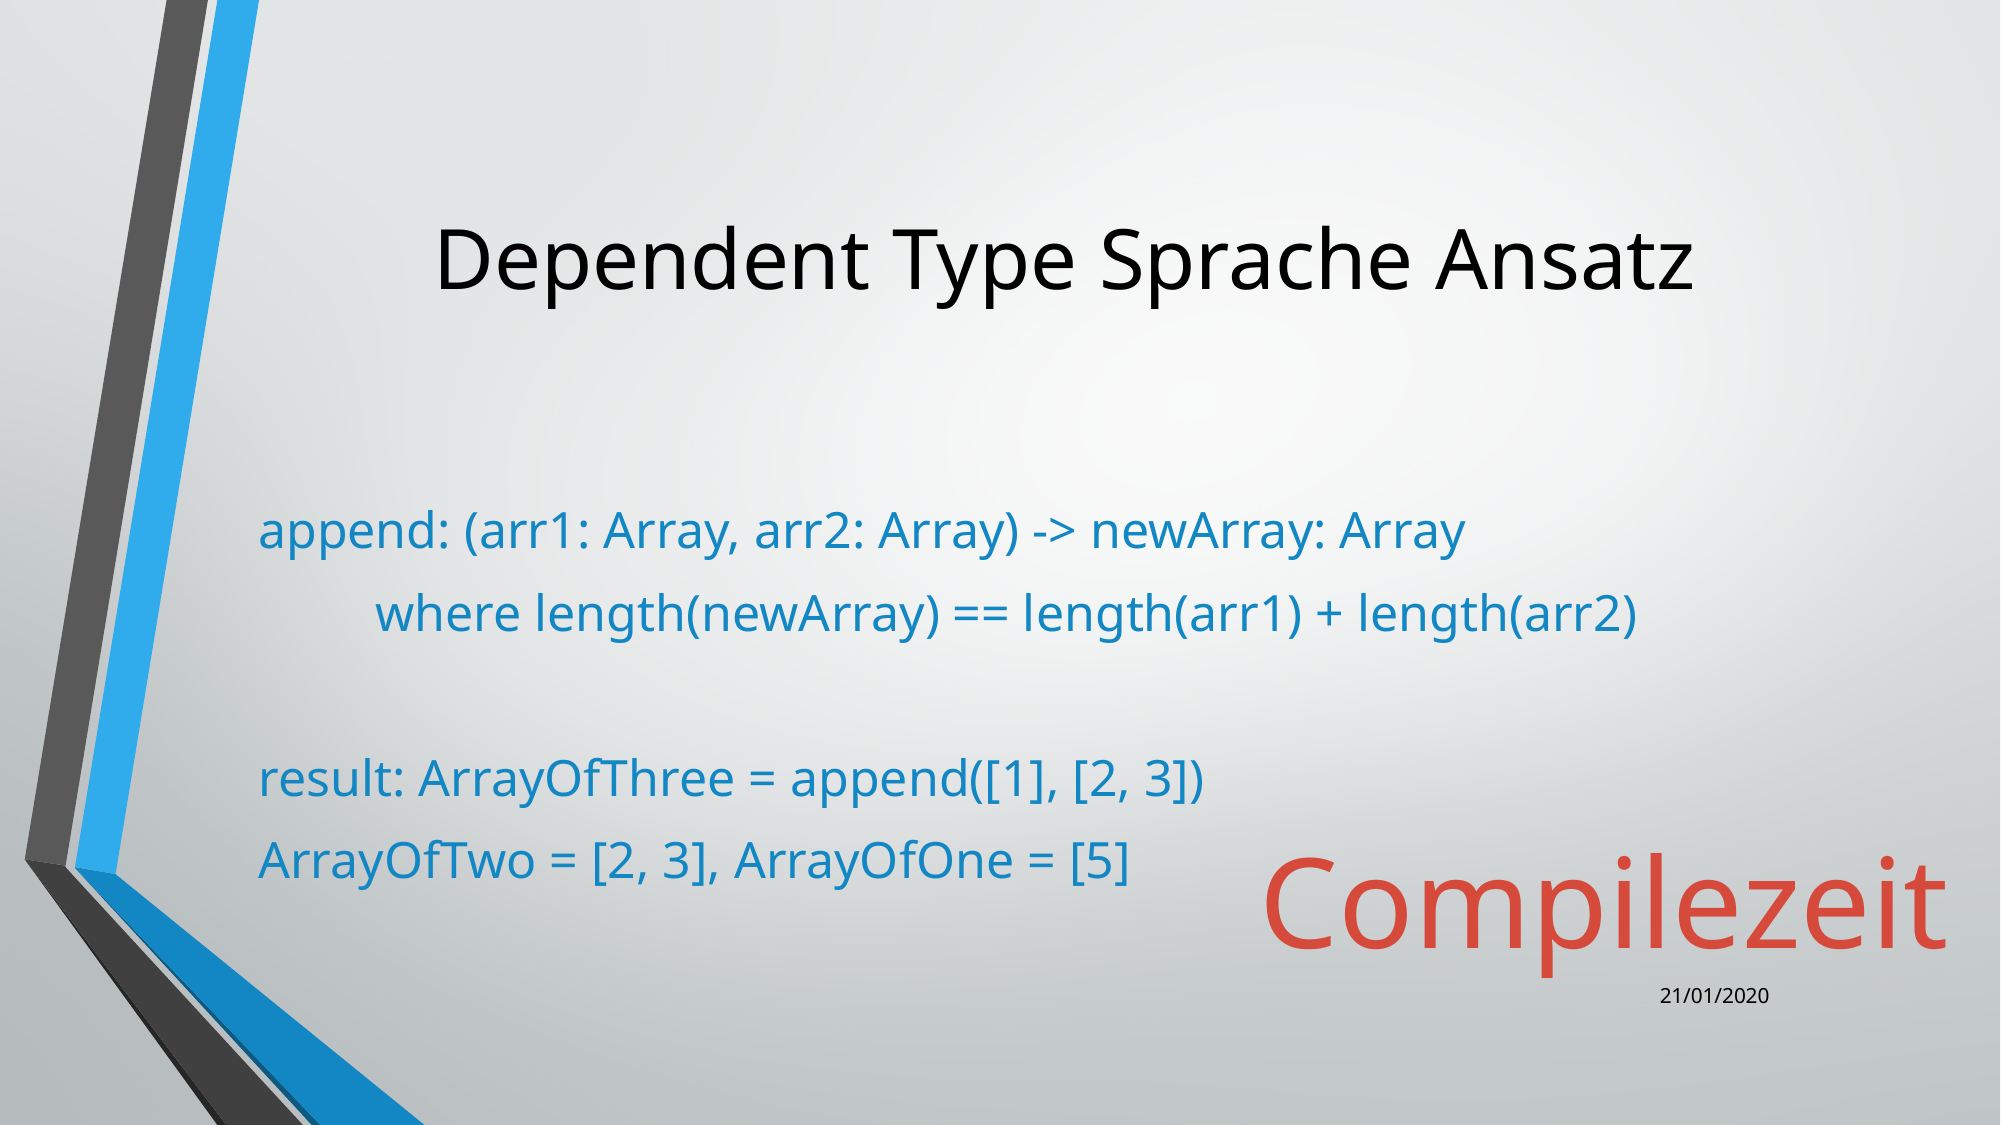

Dependent Type Sprache Ansatz
append: (arr1: Array, arr2: Array) -> newArray: Array
 where length(newArray) == length(arr1) + length(arr2)
result: ArrayOfThree = append([1], [2, 3])
ArrayOfTwo = [2, 3], ArrayOfOne = [5]
Compilezeit
21/01/2020